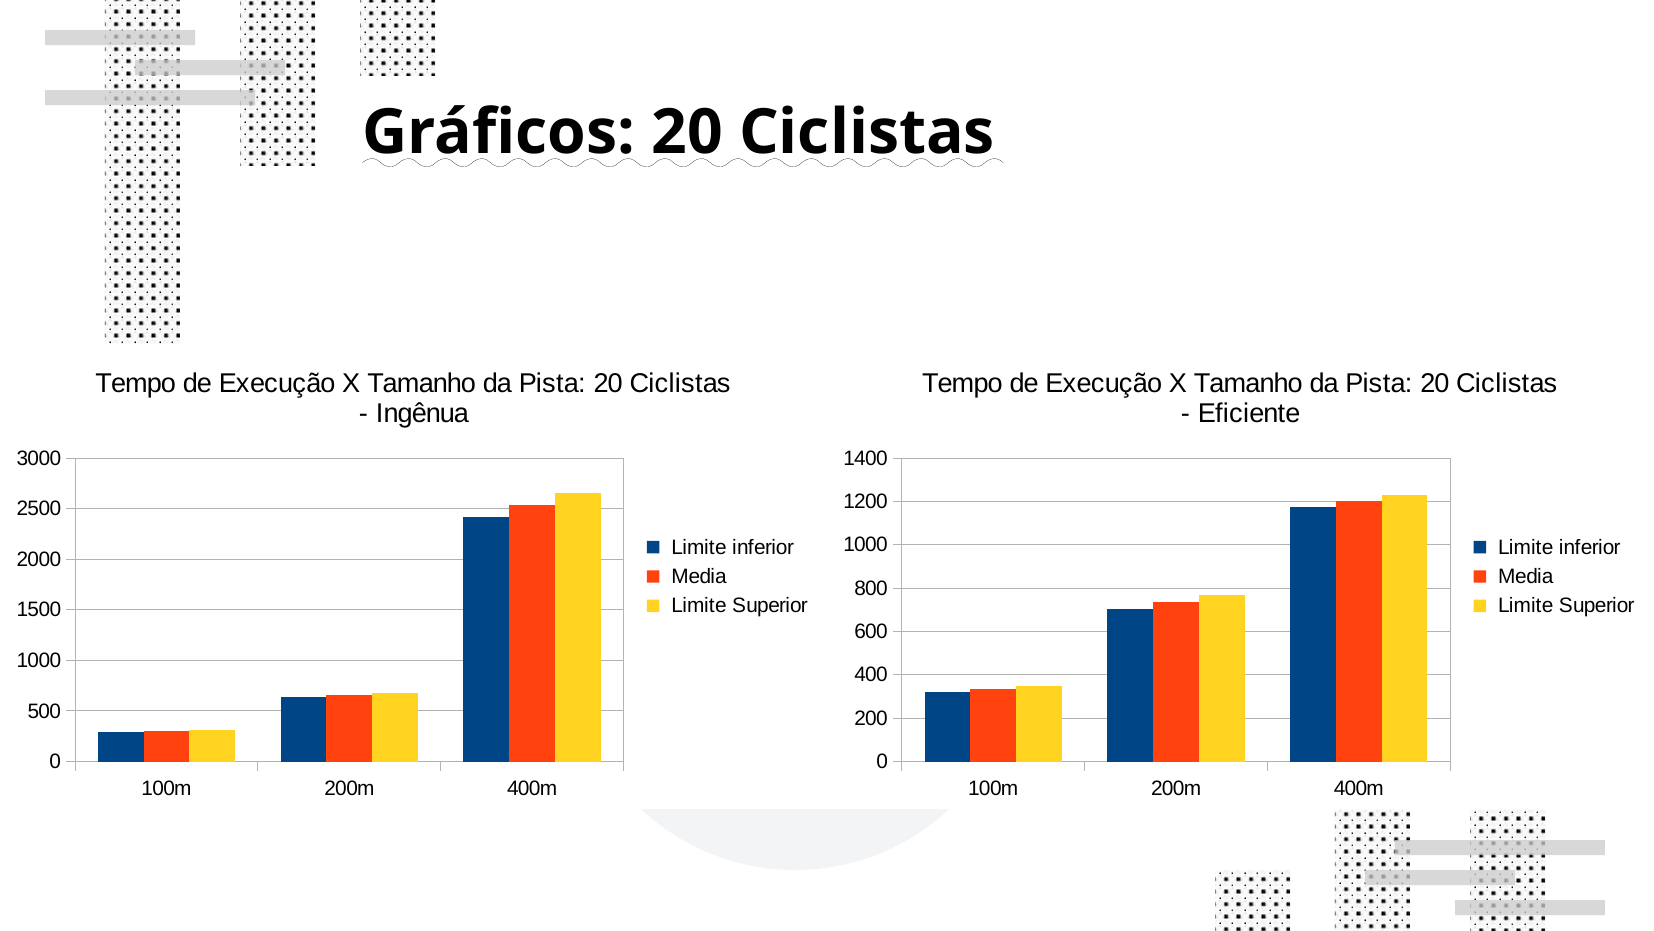

# Gráficos: 20 Ciclistas
### Chart: Tempo de Execução X Tamanho da Pista: 20 Ciclistas - Ingênua
| Category | Limite inferior | Media | Limite Superior |
|---|---|---|---|
| 100m | 291.457 | 301.419 | 311.381 |
| 200m | 635.709 | 654.38 | 673.051 |
| 400m | 2416.841 | 2539.24 | 2658.638 |
### Chart: Tempo de Execução X Tamanho da Pista: 20 Ciclistas - Eficiente
| Category | Limite inferior | Media | Limite Superior |
|---|---|---|---|
| 100m | 321.664 | 335.68 | 349.696 |
| 200m | 702.398 | 735.48 | 768.562 |
| 400m | 1173.184 | 1200.291 | 1227.398 |